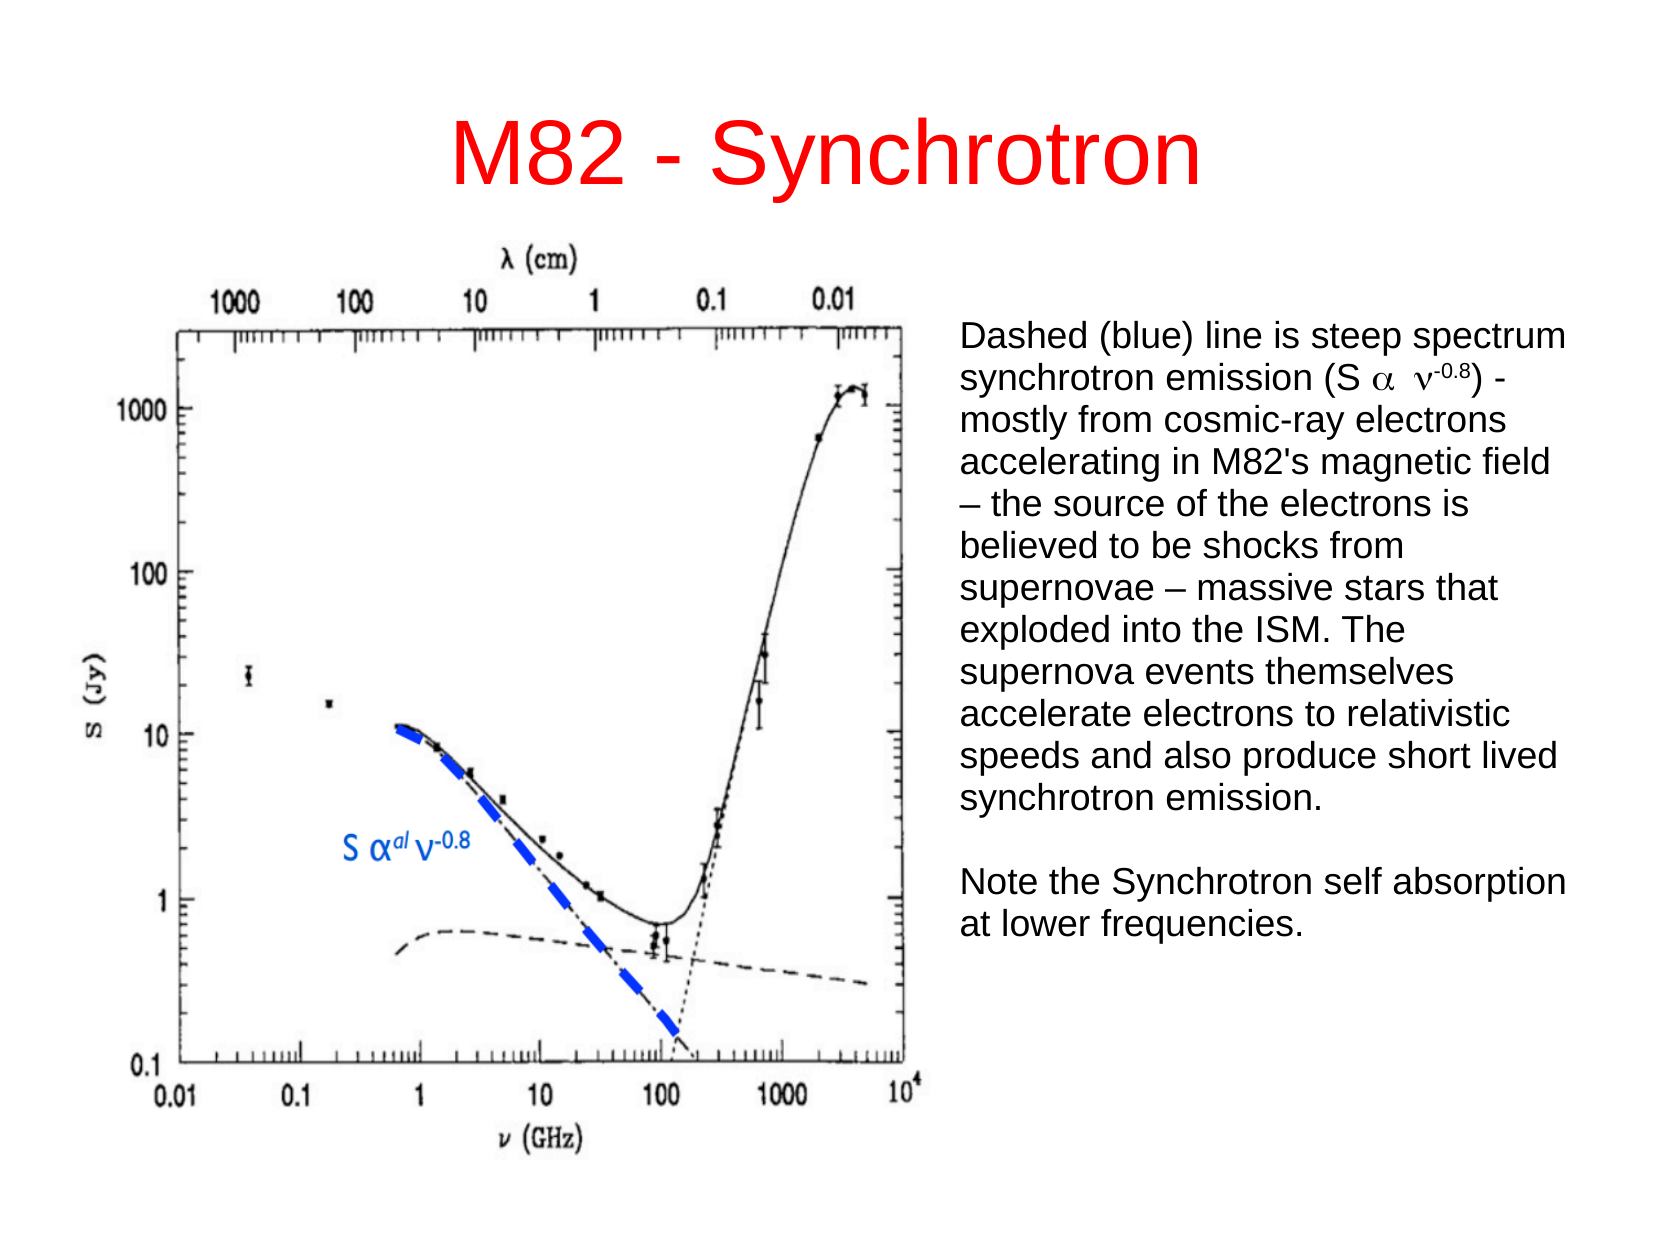

# M82 - Synchrotron
Dashed (blue) line is steep spectrum synchrotron emission (S a n-0.8) - mostly from cosmic-ray electrons accelerating in M82's magnetic field – the source of the electrons is believed to be shocks from supernovae – massive stars that exploded into the ISM. The supernova events themselves accelerate electrons to relativistic speeds and also produce short lived synchrotron emission.
Note the Synchrotron self absorption at lower frequencies.